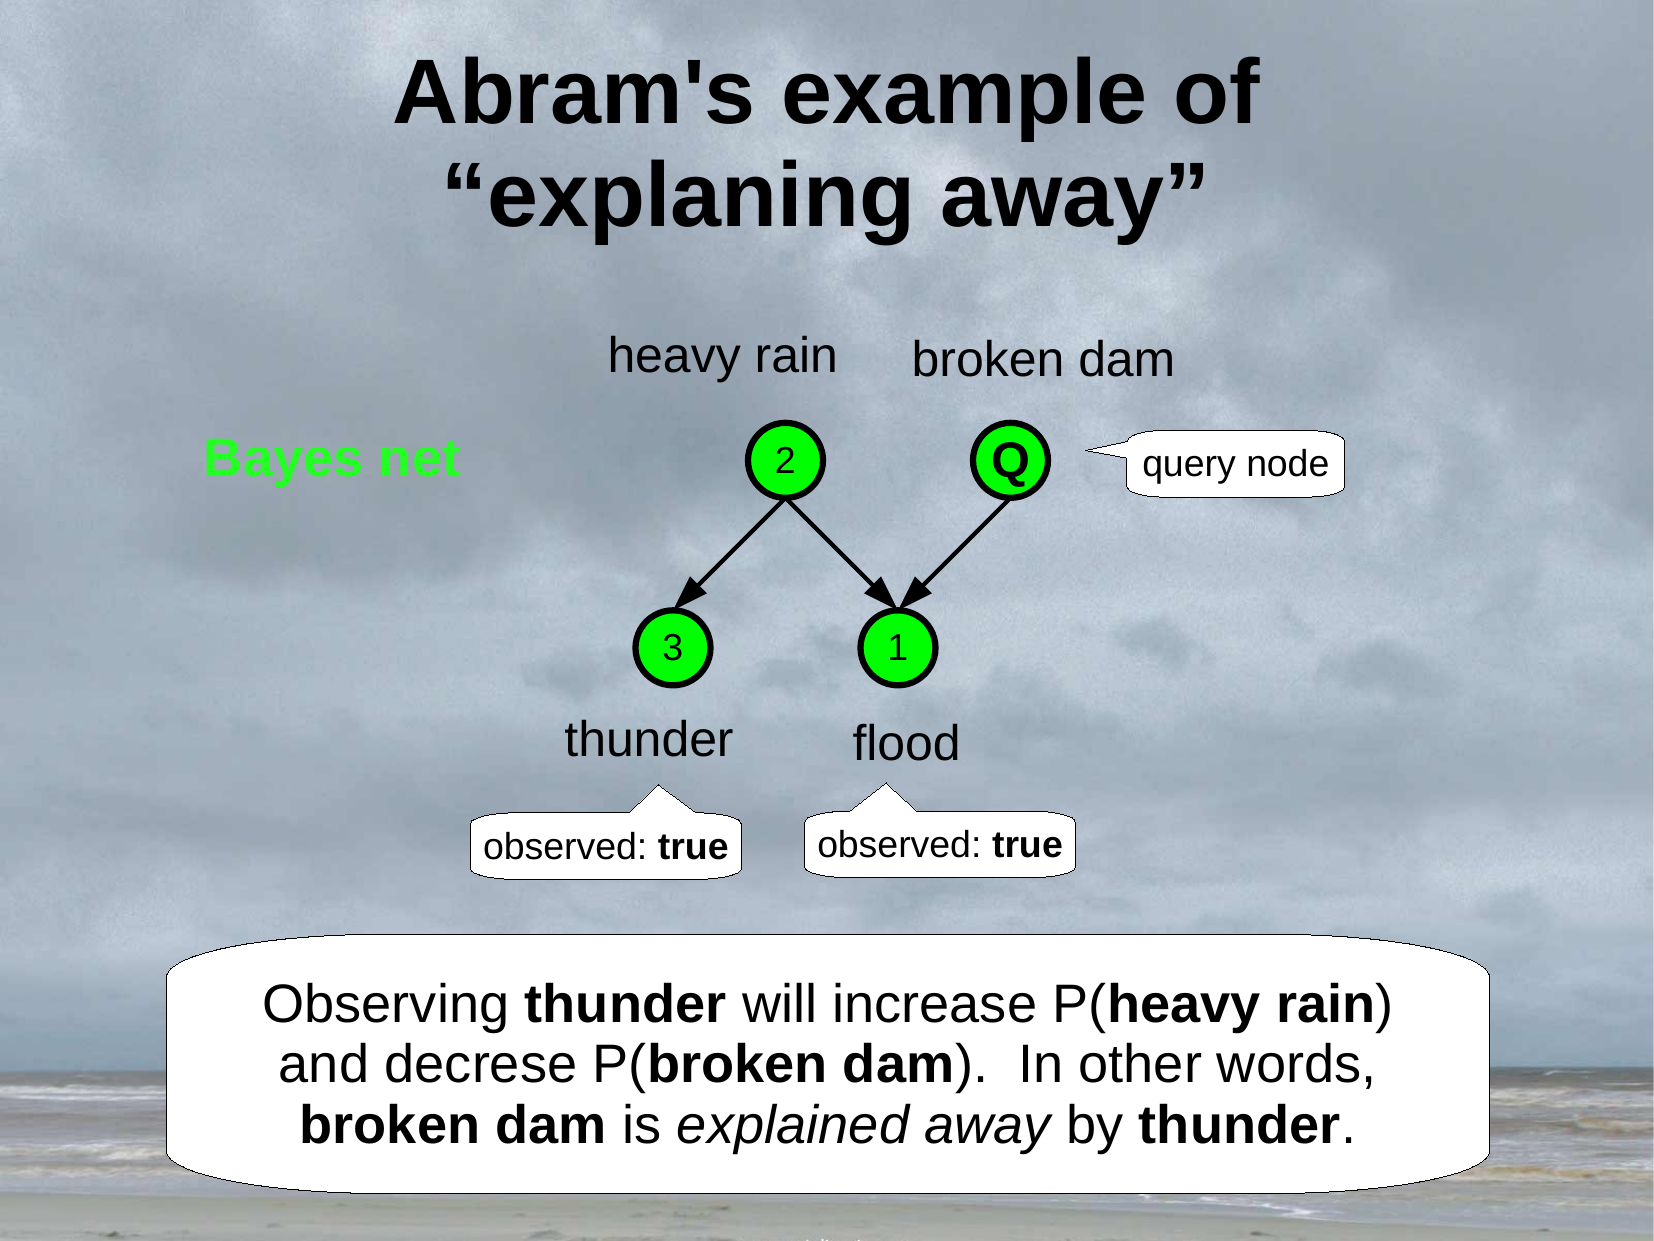

# Abram's example of “explaning away”
heavy rain
broken dam
Bayes net
2
Q
query node
3
1
thunder
 flood
observed: true
observed: true
Observing thunder will increase P(heavy rain)
and decrese P(broken dam). In other words,
broken dam is explained away by thunder.